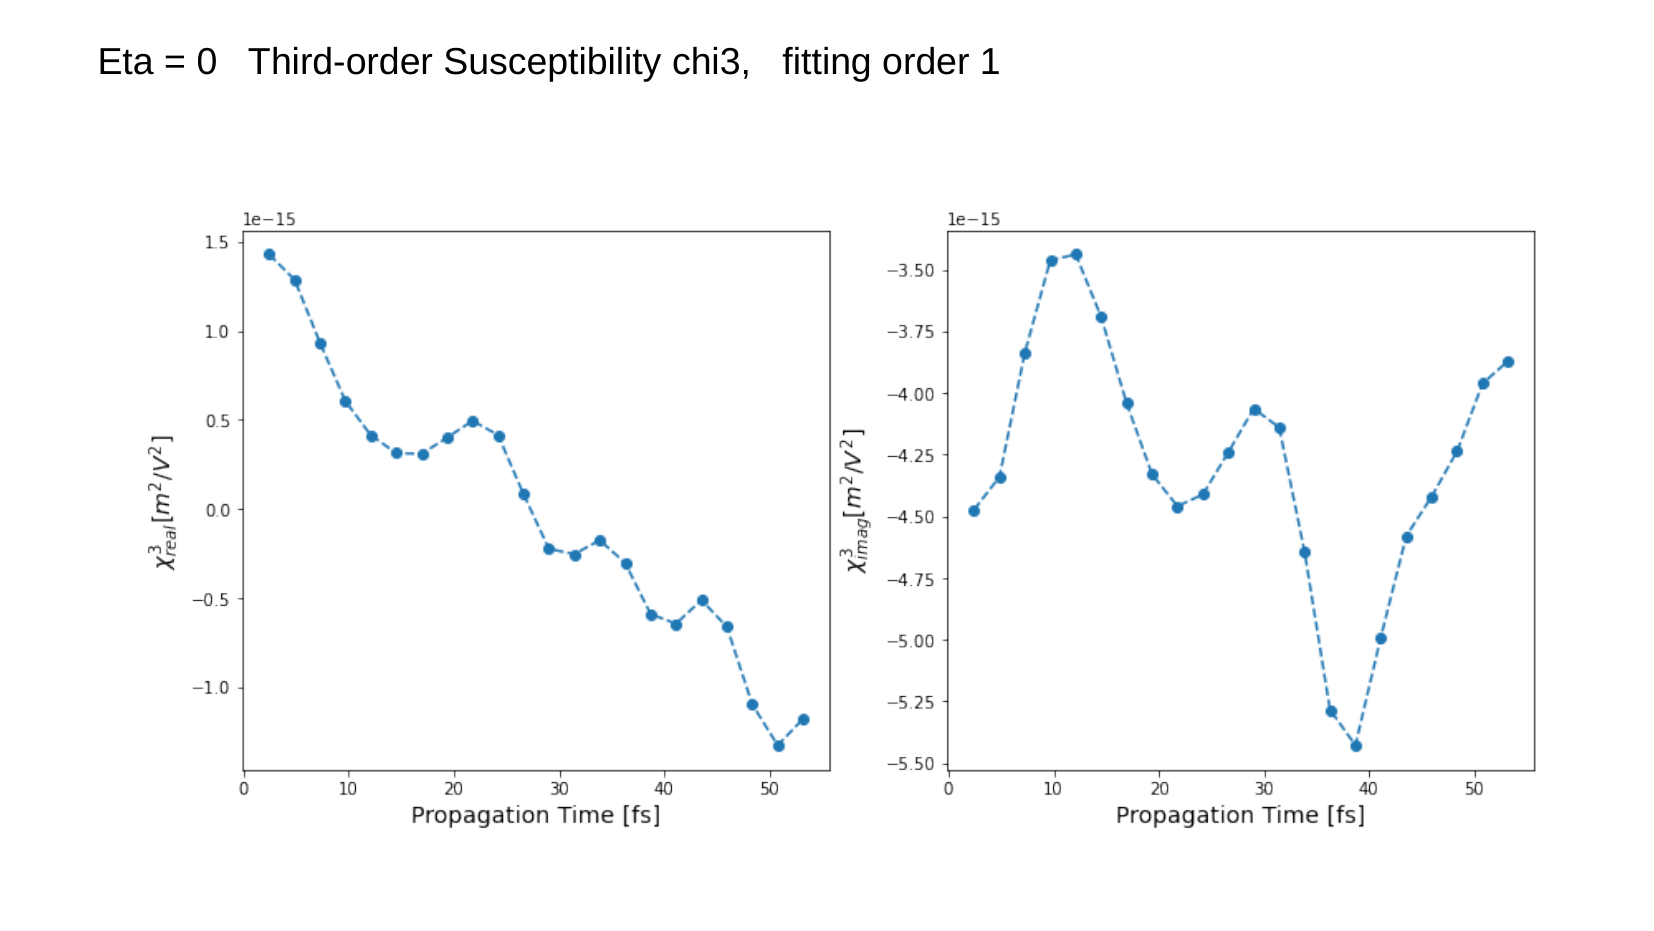

Eta = 0 Third-order Susceptibility chi3, fitting order 1